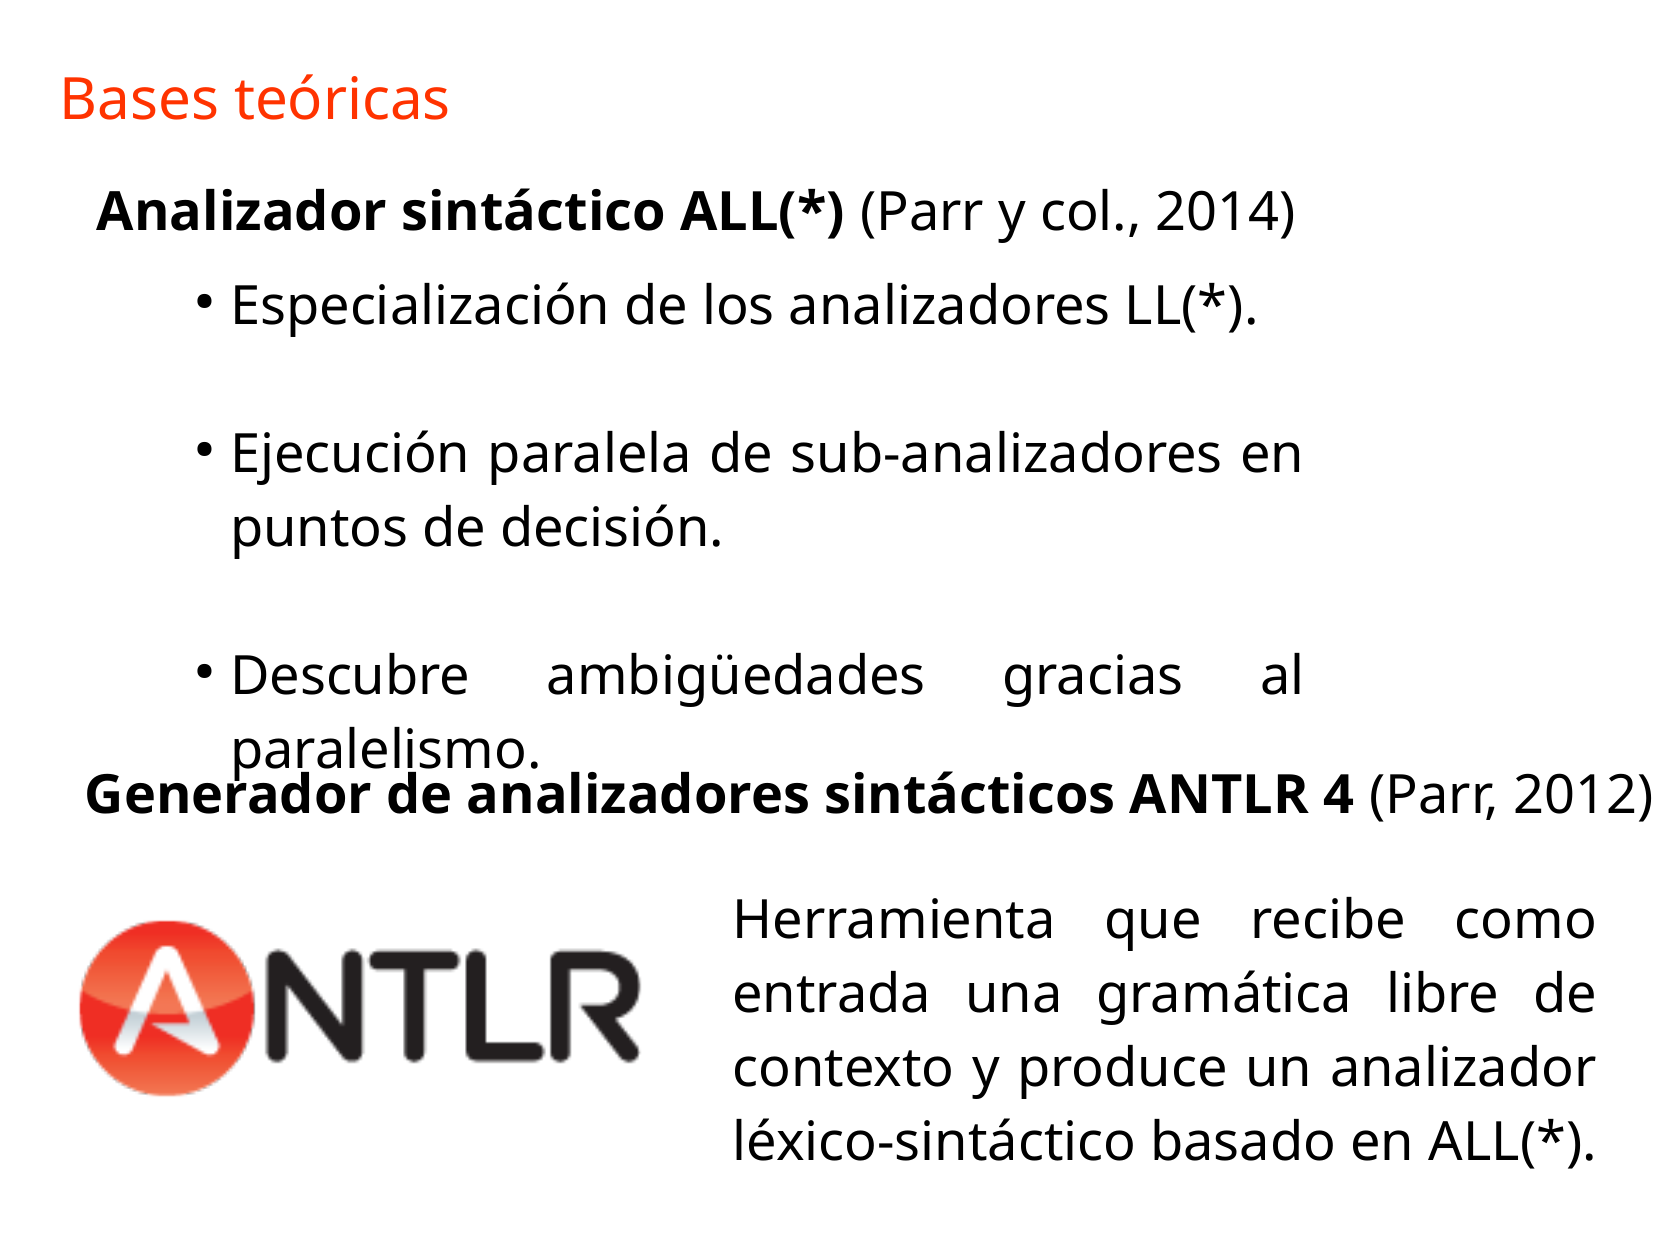

Bases teóricas
Analizador sintáctico ALL(*) (Parr y col., 2014)
Especialización de los analizadores LL(*).
Ejecución paralela de sub-analizadores en puntos de decisión.
Descubre ambigüedades gracias al paralelismo.
Generador de analizadores sintácticos ANTLR 4 (Parr, 2012)
Herramienta que recibe como entrada una gramática libre de contexto y produce un analizador léxico-sintáctico basado en ALL(*).